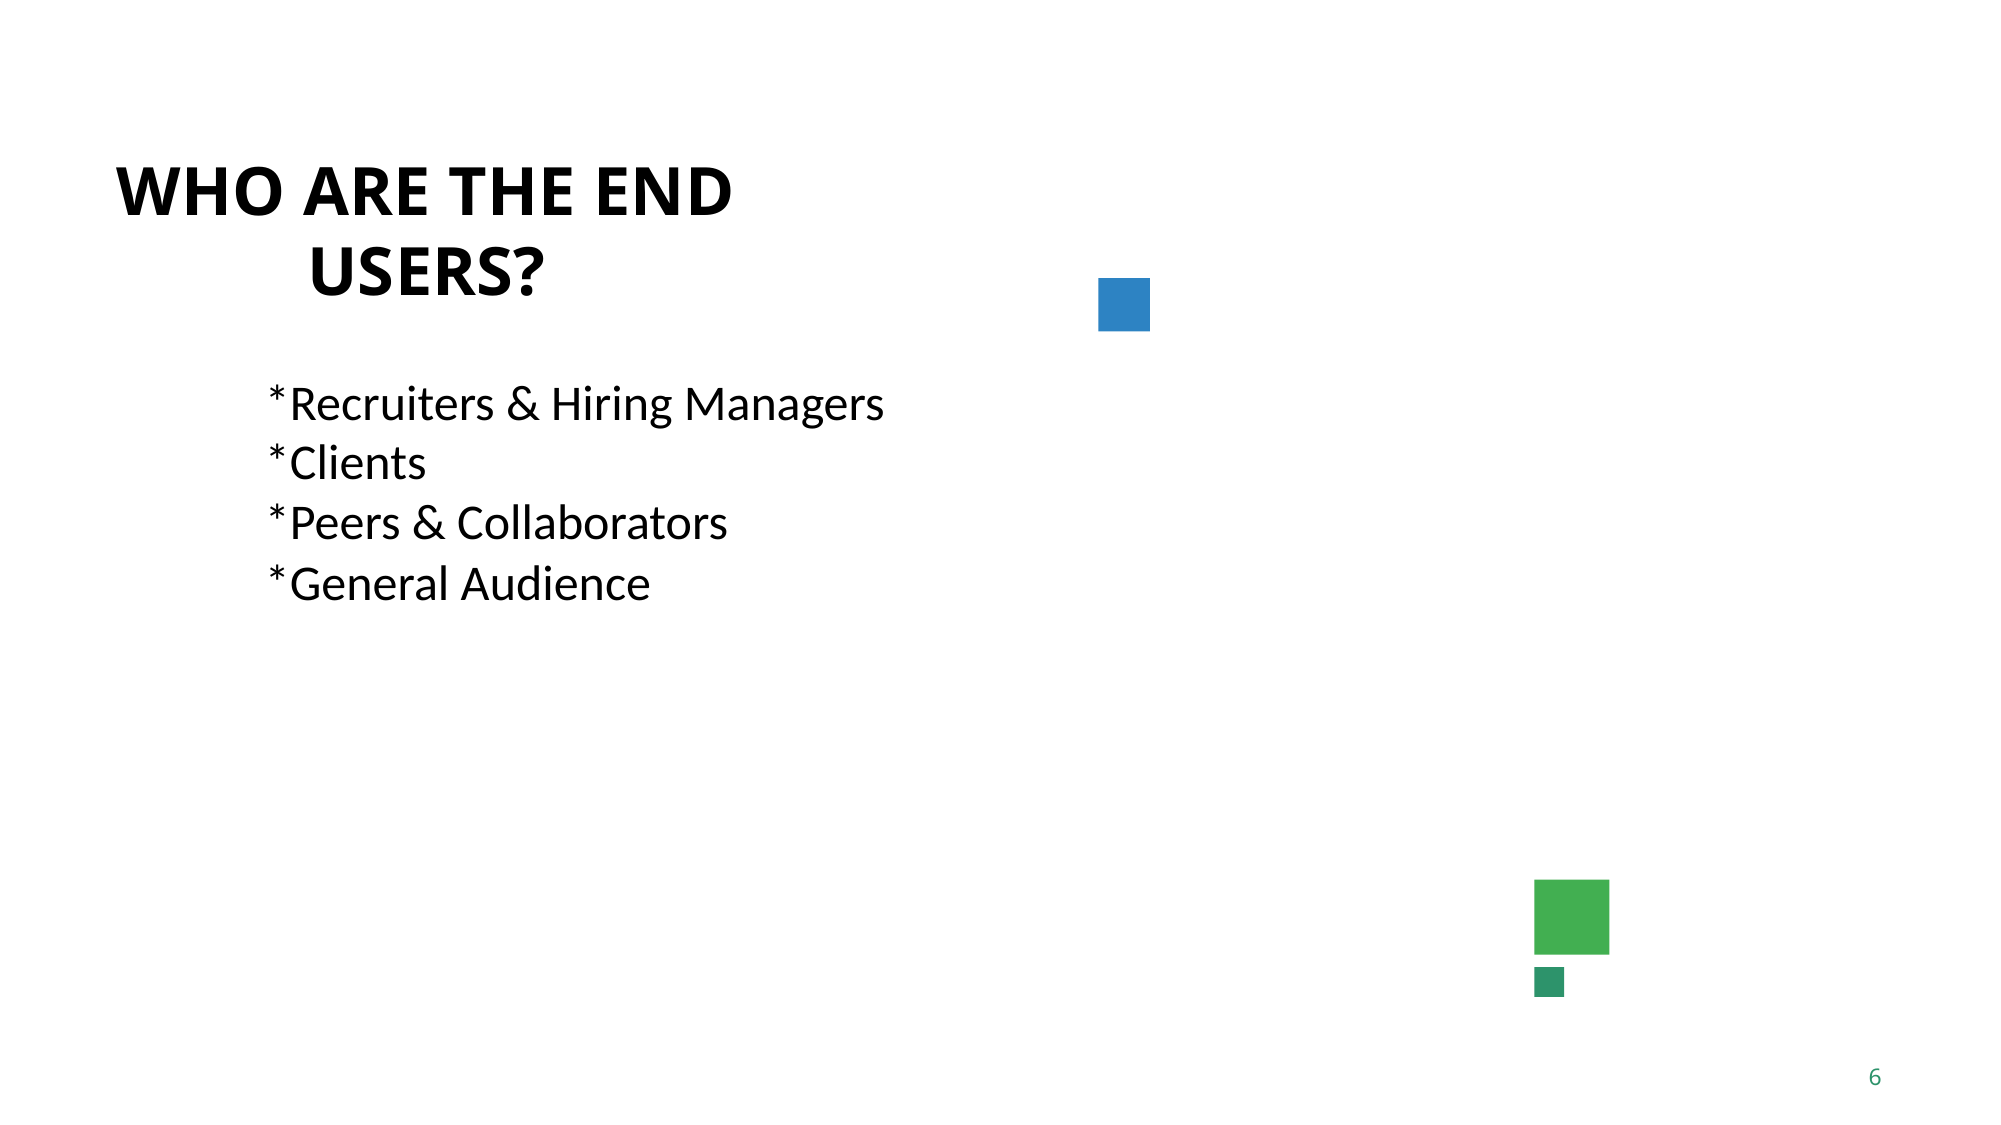

# WHO ARE THE END USERS?
*Recruiters & Hiring Managers
*Clients
*Peers & Collaborators
*General Audience